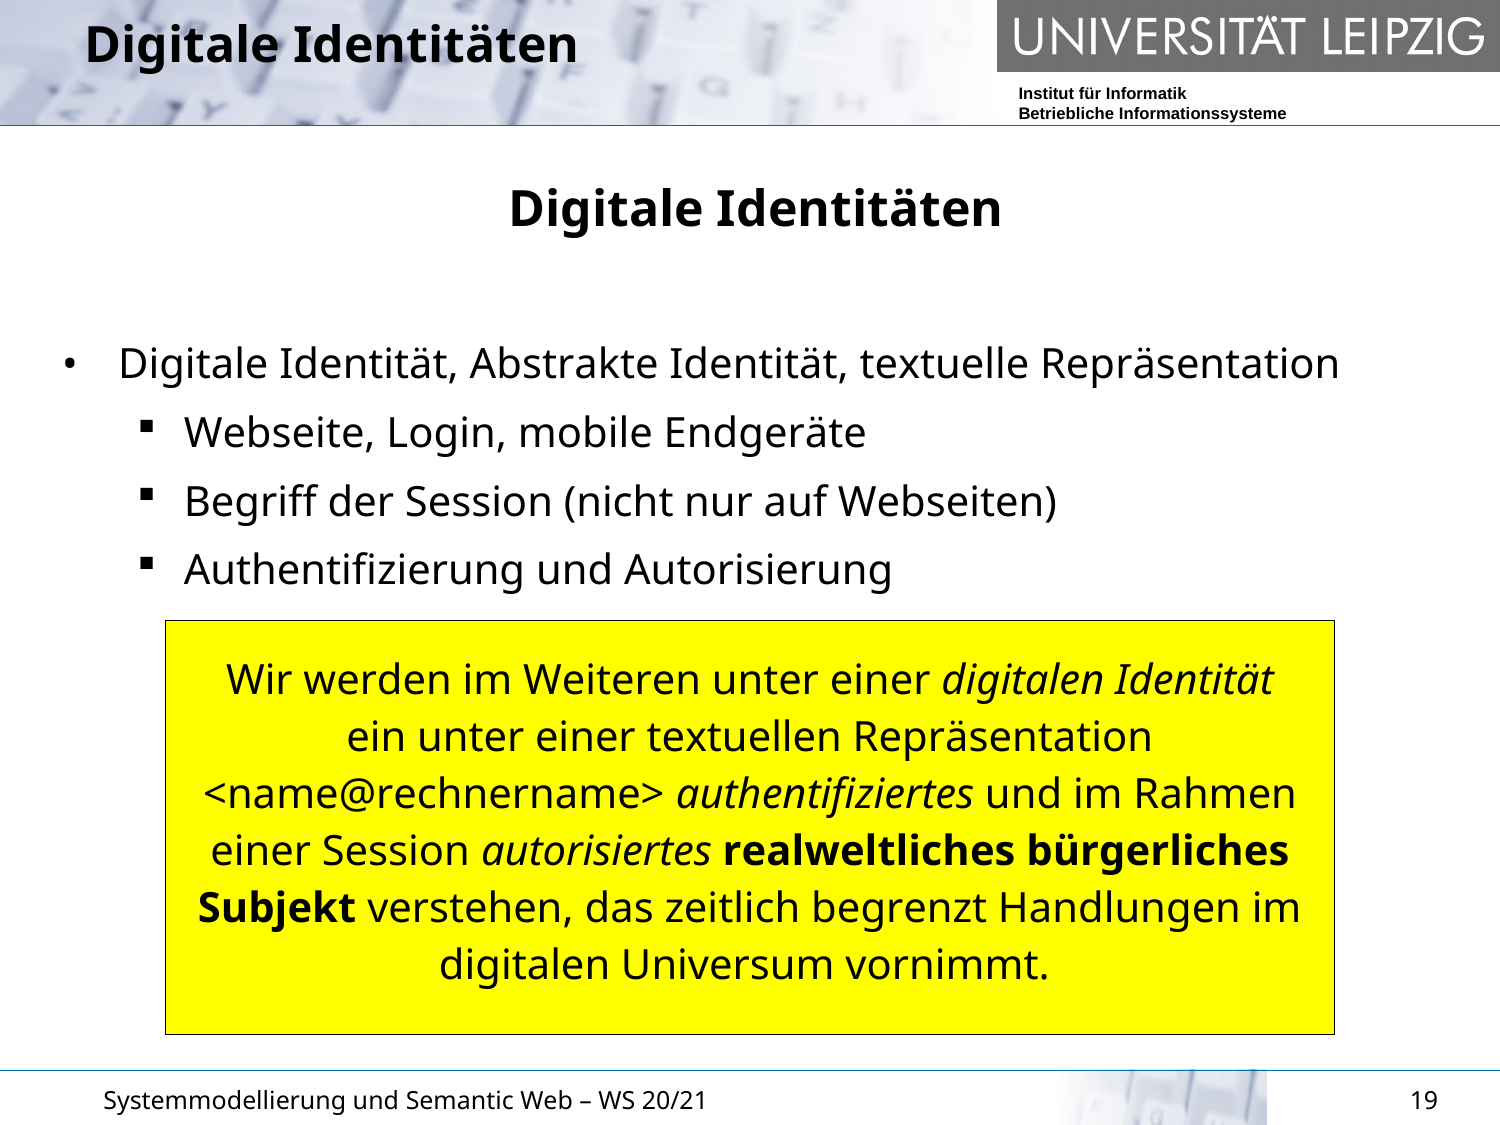

Digitale Identitäten
# Digitale Identitäten
Digitale Identität, Abstrakte Identität, textuelle Repräsentation
Webseite, Login, mobile Endgeräte
Begriff der Session (nicht nur auf Webseiten)
Authentifizierung und Autorisierung
Wir werden im Weiteren unter einer digitalen Identität ein unter einer textuellen Repräsentation <name@rechnername> authentifiziertes und im Rahmen einer Session autorisiertes realweltliches bürgerliches Subjekt verstehen, das zeitlich begrenzt Handlungen im digitalen Universum vornimmt.
Systemmodellierung und Semantic Web – WS 20/21
19